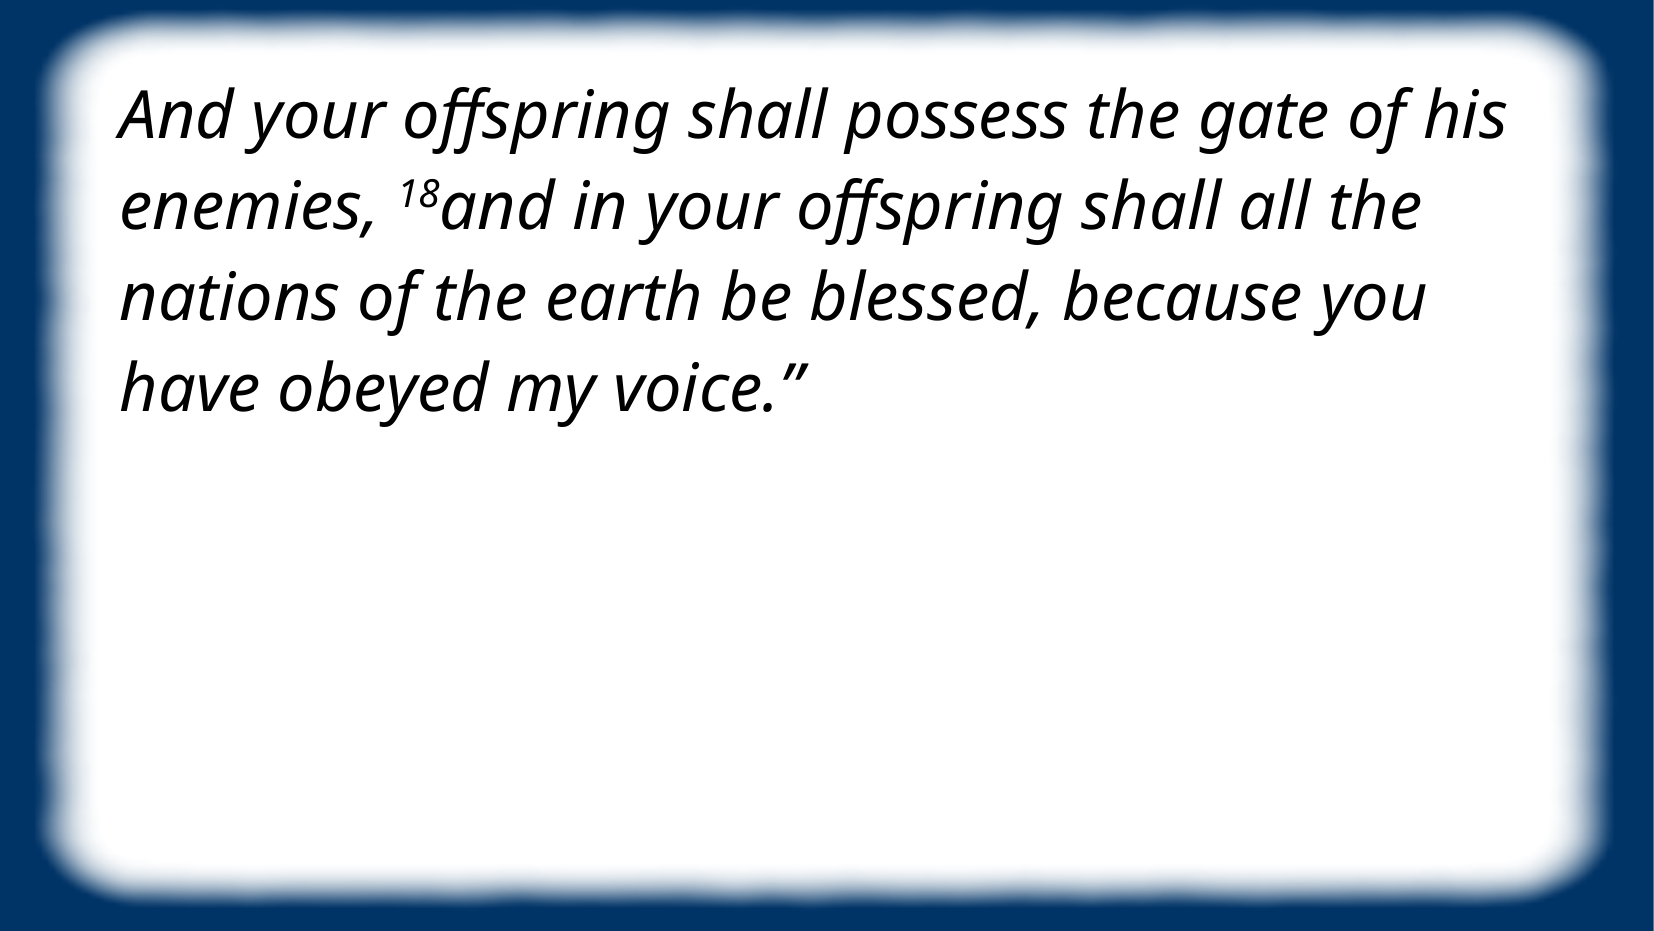

And your offspring shall possess the gate of his enemies, 18and in your offspring shall all the nations of the earth be blessed, because you have obeyed my voice.”